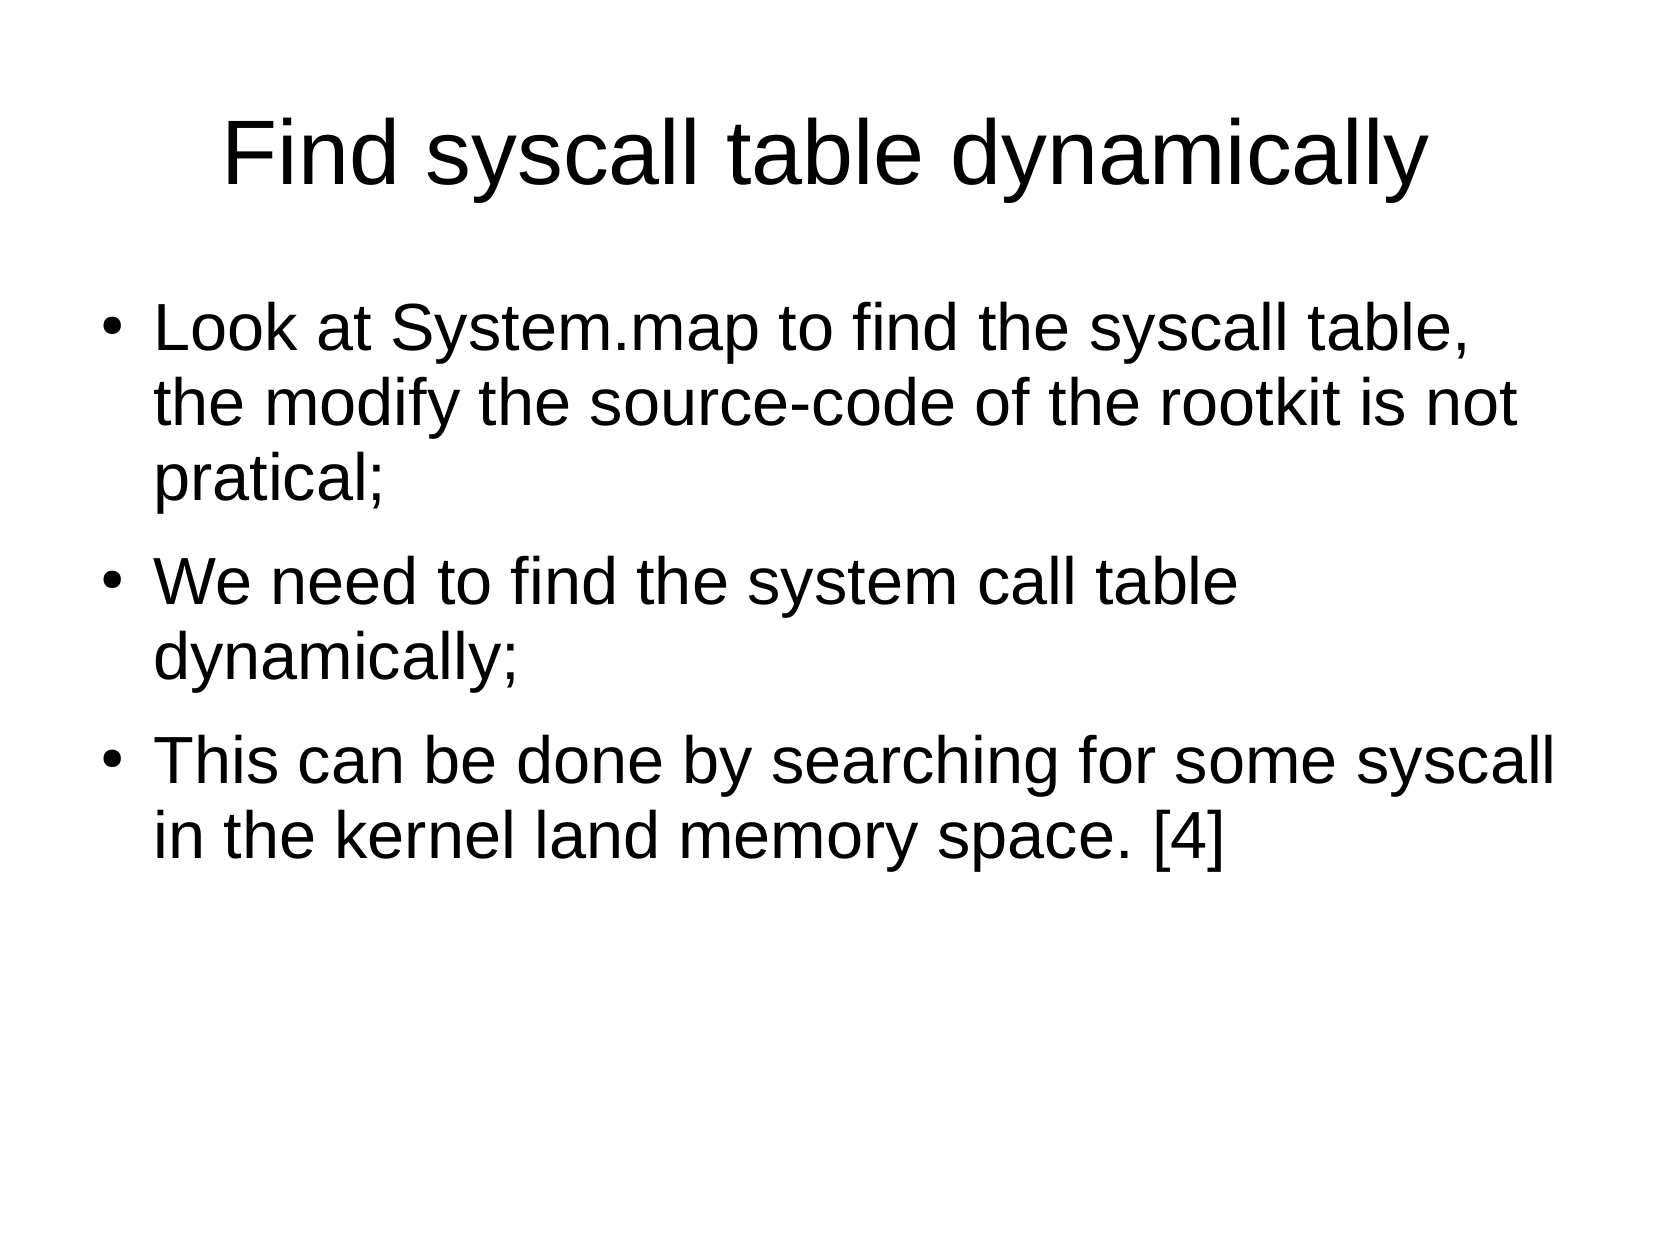

# Find syscall table dynamically
Look at System.map to find the syscall table, the modify the source-code of the rootkit is not pratical;
We need to find the system call table dynamically;
This can be done by searching for some syscall in the kernel land memory space. [4]